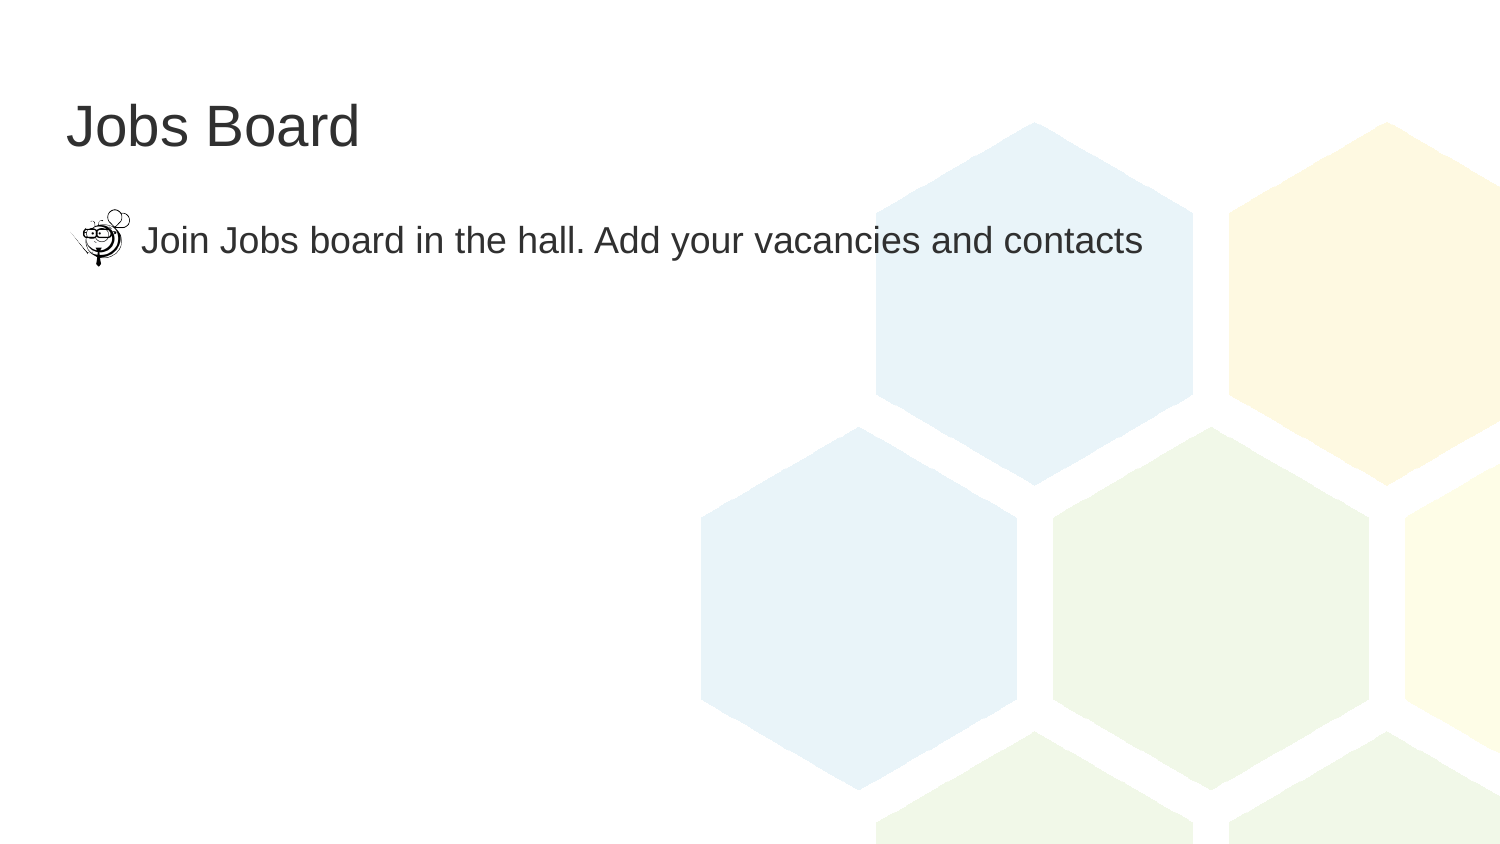

# Jobs Board
Join Jobs board in the hall. Add your vacancies and contacts